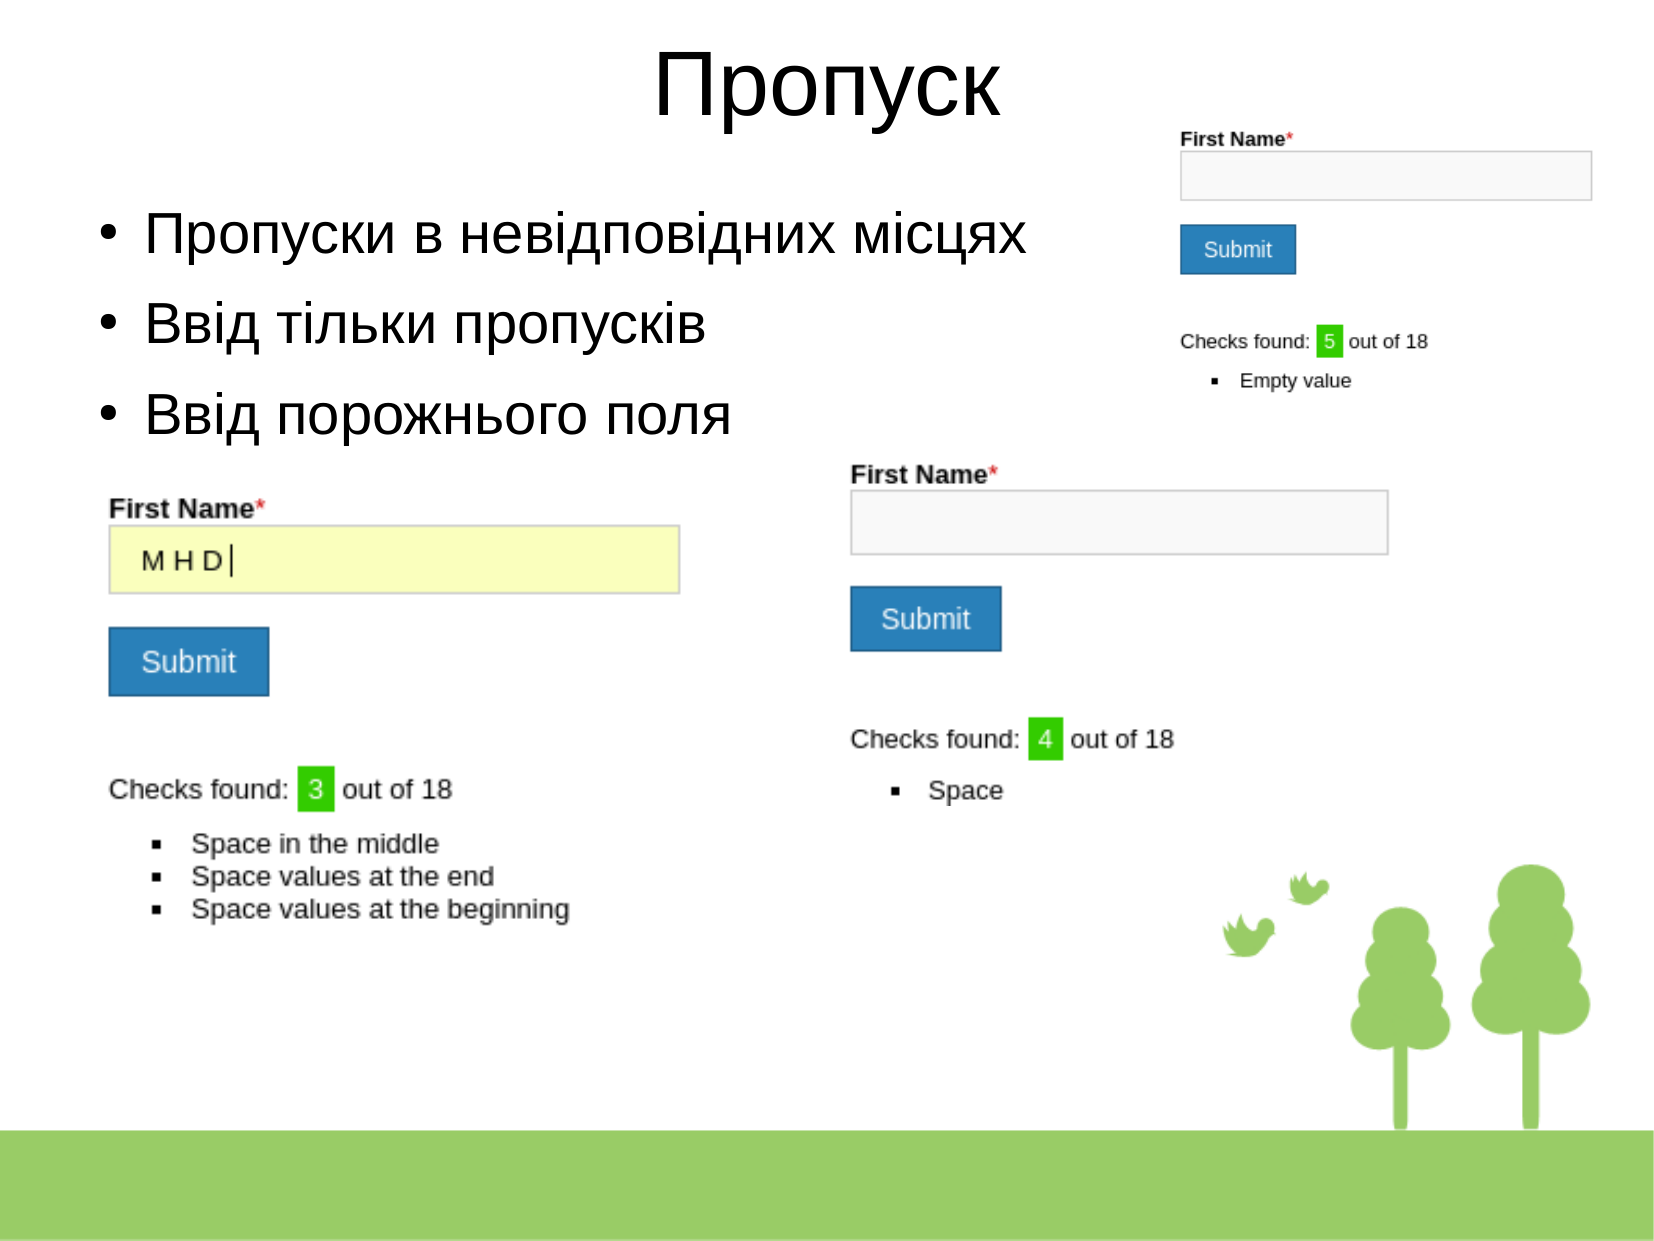

Пропуск
# Пропуски в невідповідних місцях
Ввід тільки пропусків
Ввід порожнього поля